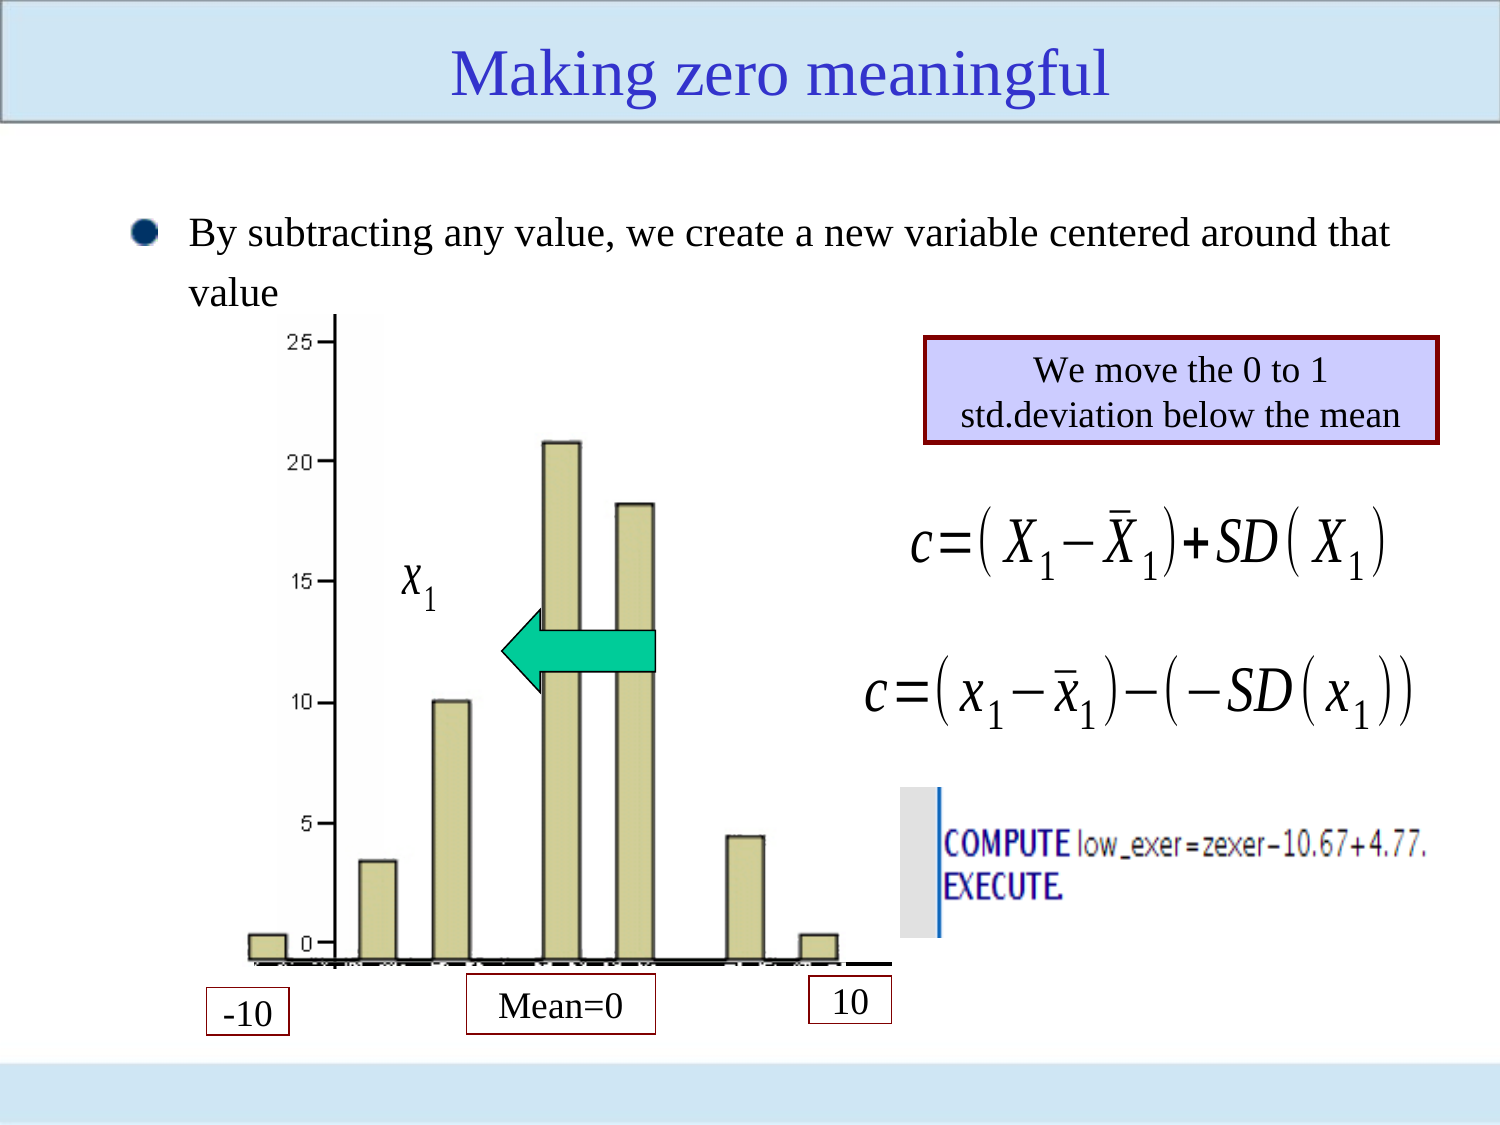

# Making zero meaningful
By subtracting any value, we create a new variable centered around that value
We move the 0 to 1 std.deviation below the mean
Mean=0
10
-10